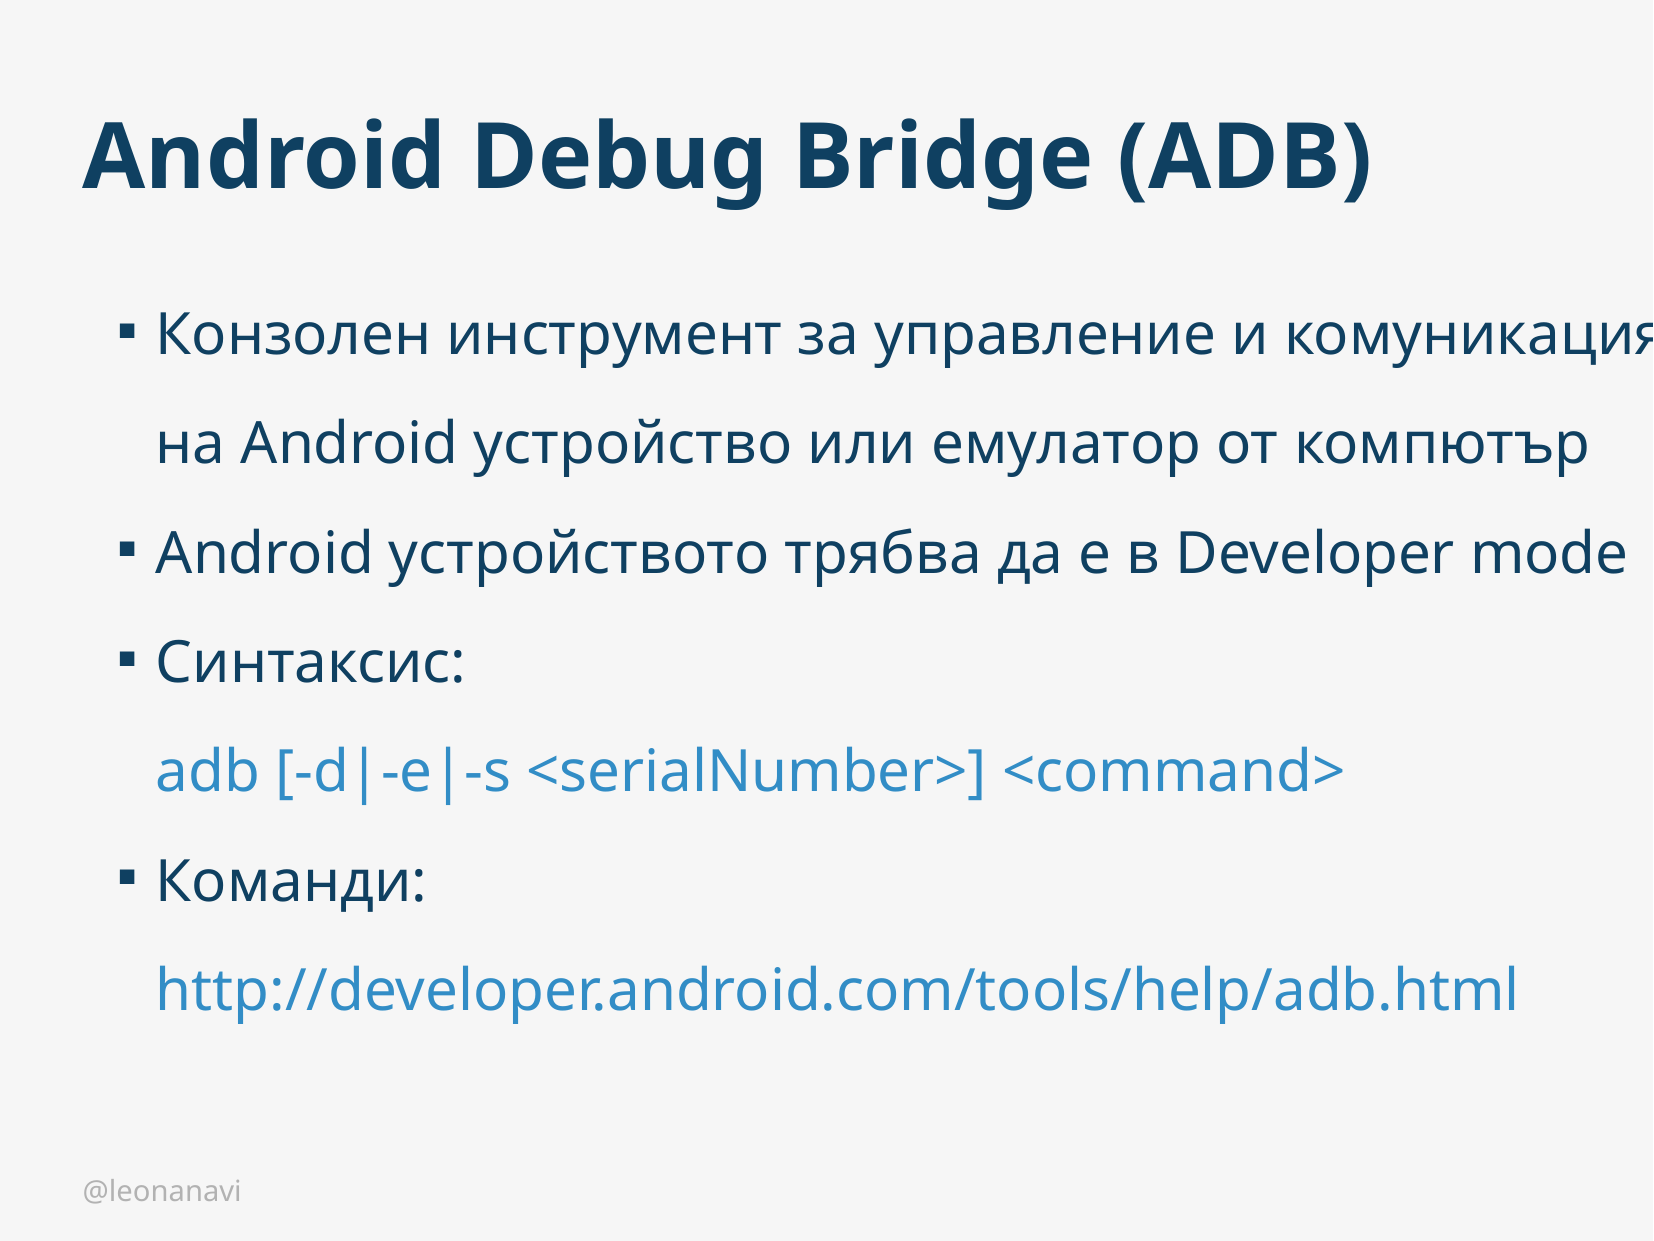

# Android Debug Bridge (ADB)
Конзолен инструмент за управление и комуникация
на Android устройство или емулатор от компютър
Android устройството трябва да е в Developer mode
Синтаксис:
adb [-d|-e|-s <serialNumber>] <command>
Команди:
http://developer.android.com/tools/help/adb.html